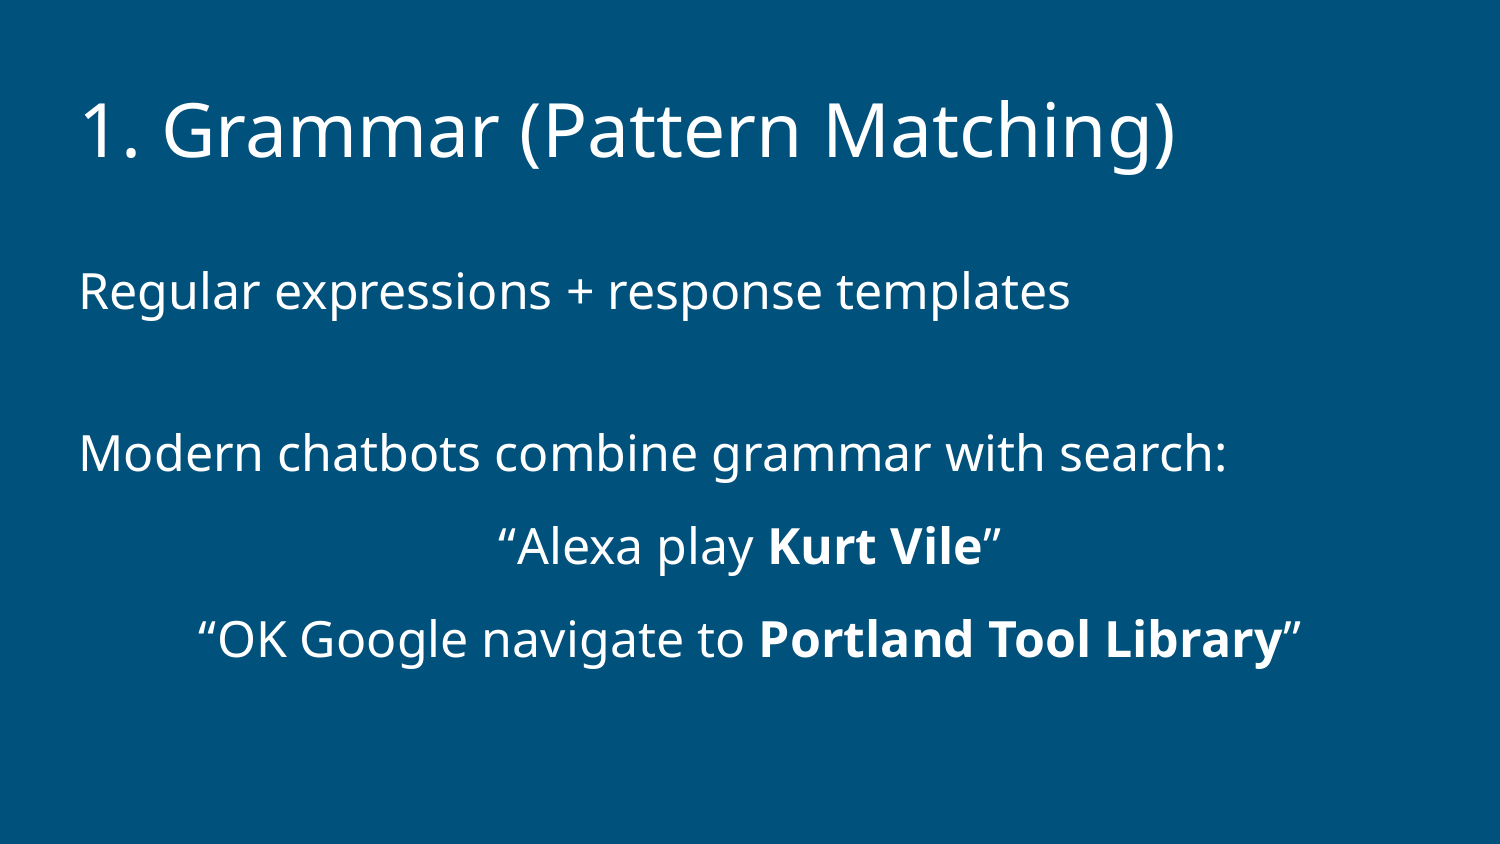

# 1. Grammar (Pattern Matching)
Regular expressions + response templates
Modern chatbots combine grammar with search:
“Alexa play Kurt Vile”
“OK Google navigate to Portland Tool Library”